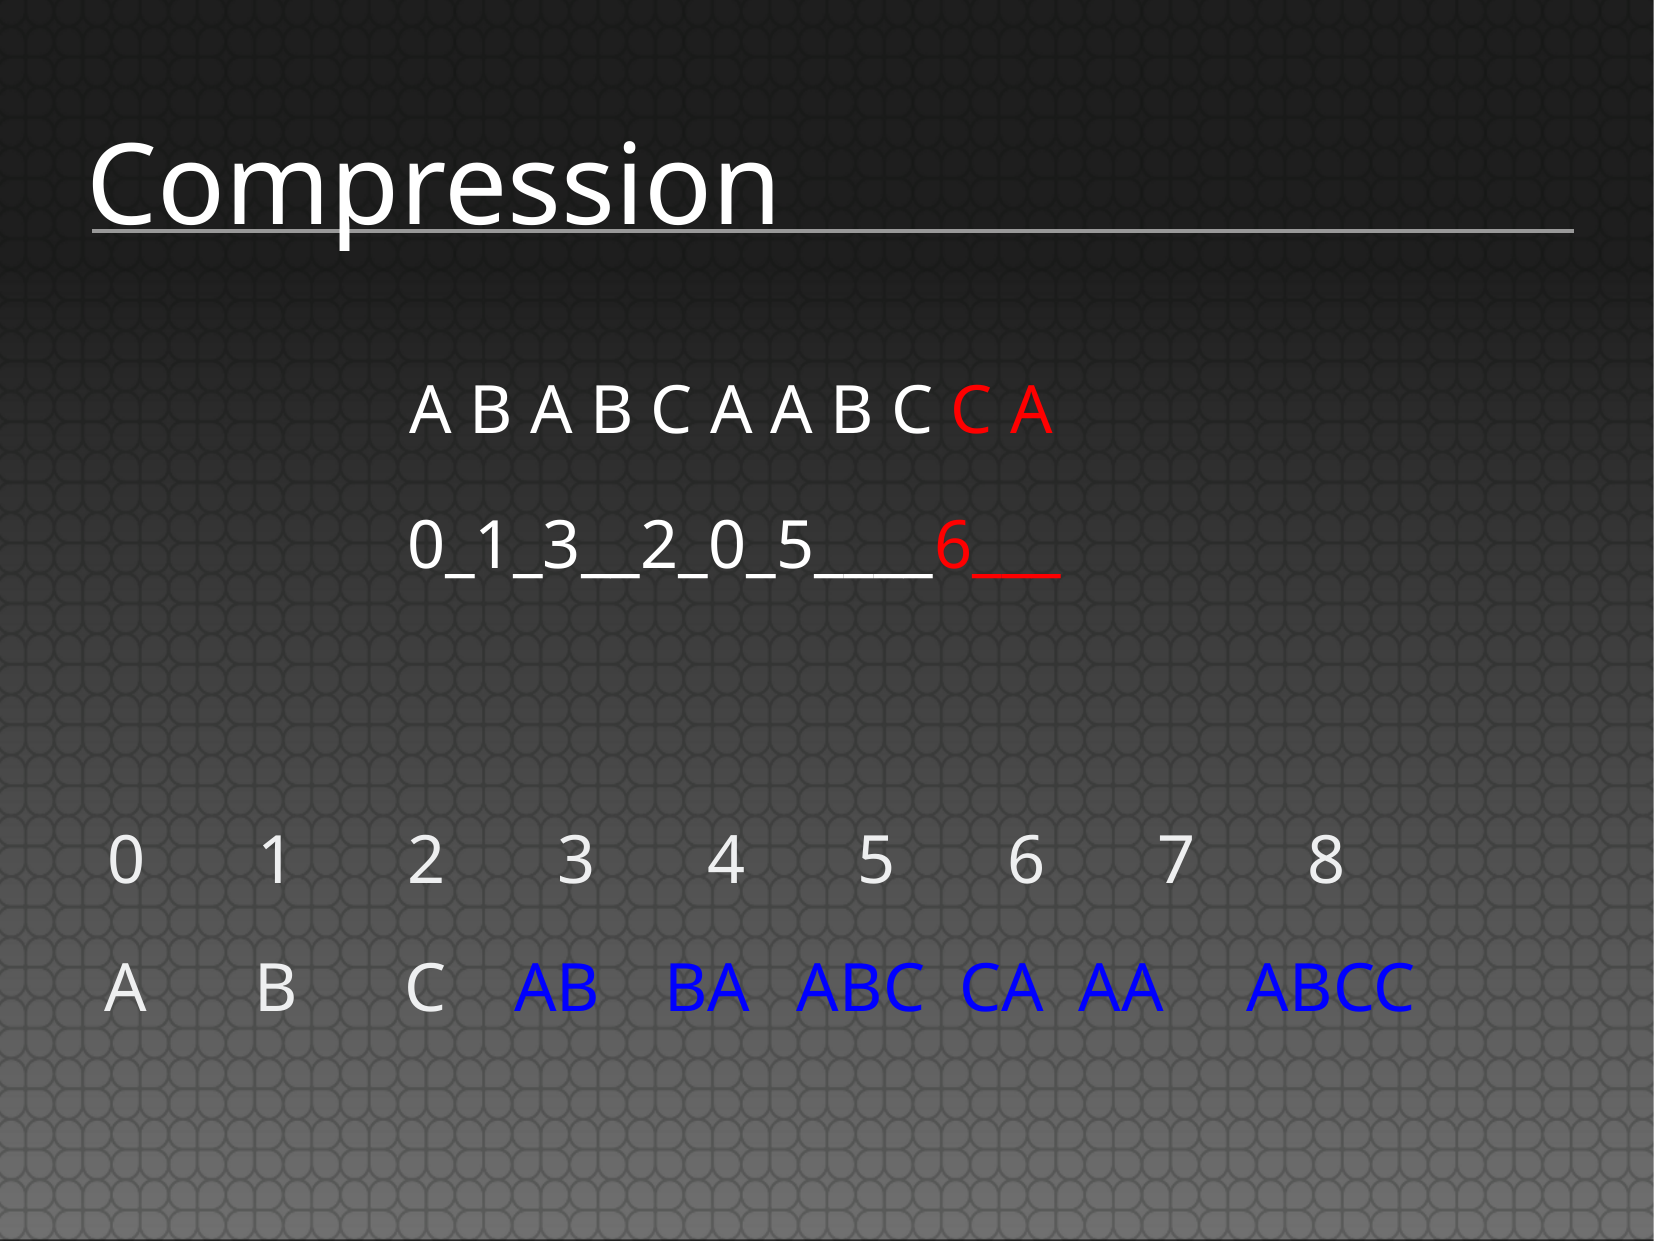

# Compression
A B A B C A A B C C A
0_1_3__2_0_5____6___
0		1		2		3		4		5		6		7		8
A		B		C	 AB	 BA	 ABC CA AA 	 ABCC